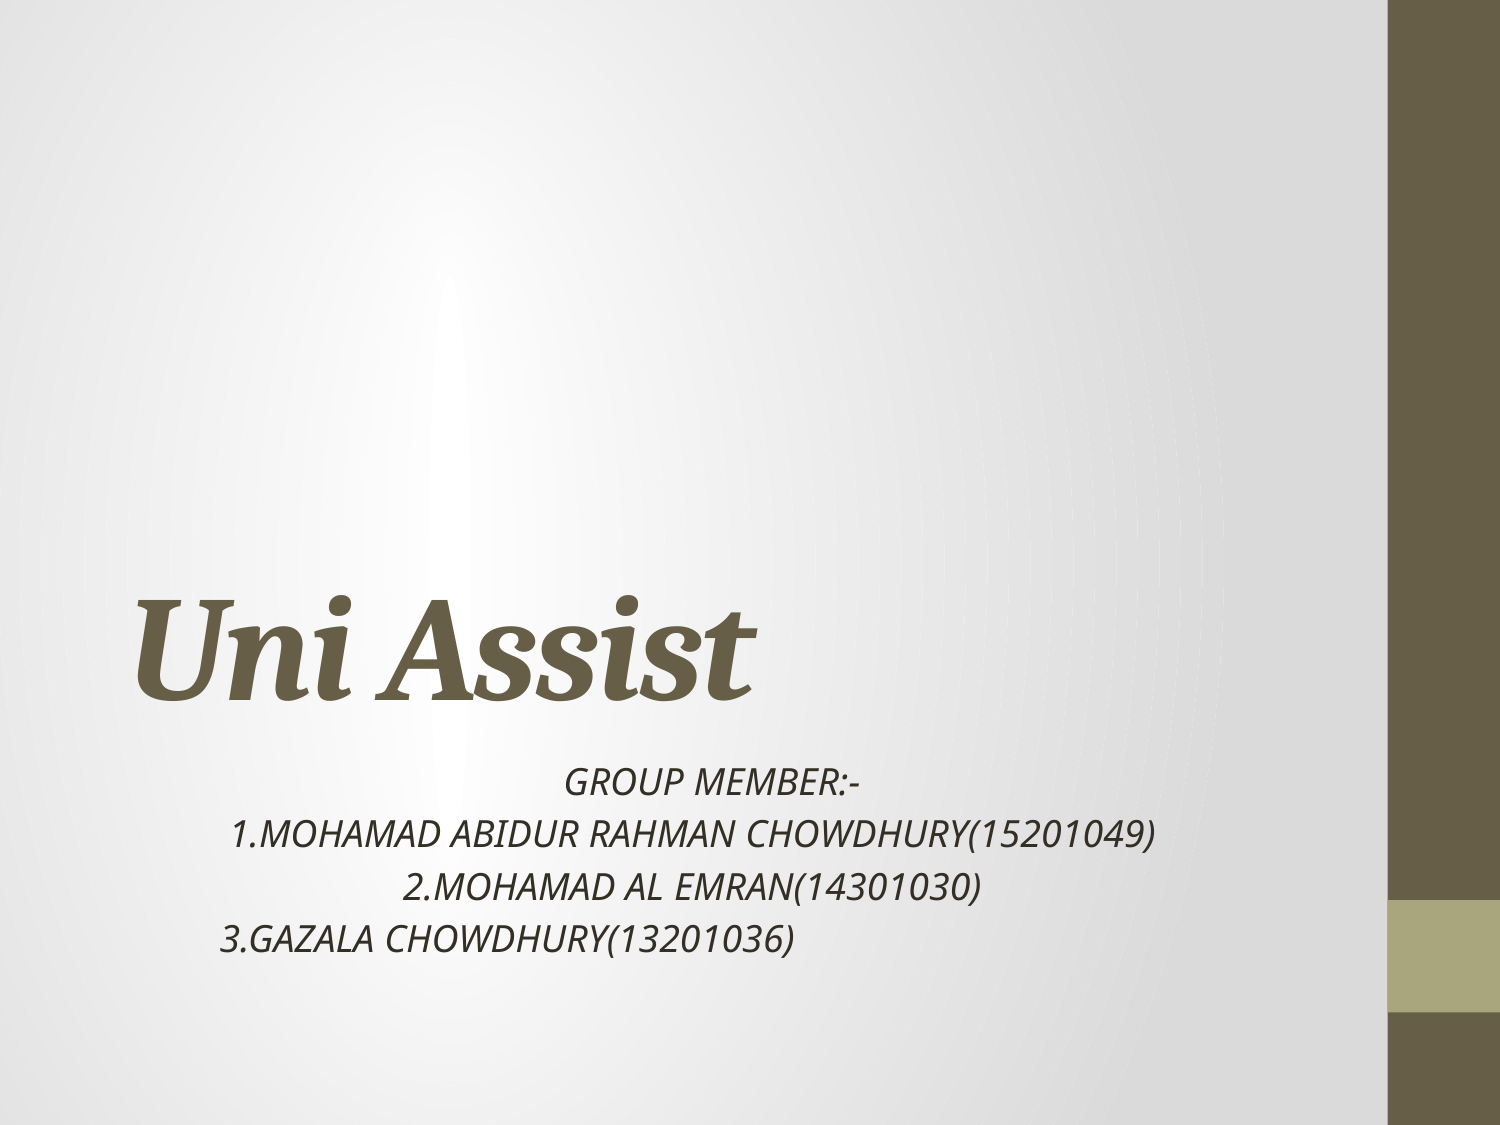

# Uni Assist
 GROUP MEMBER:-
1.MOHAMAD ABIDUR RAHMAN CHOWDHURY(15201049)
2.MOHAMAD AL EMRAN(14301030)
3.GAZALA CHOWDHURY(13201036)